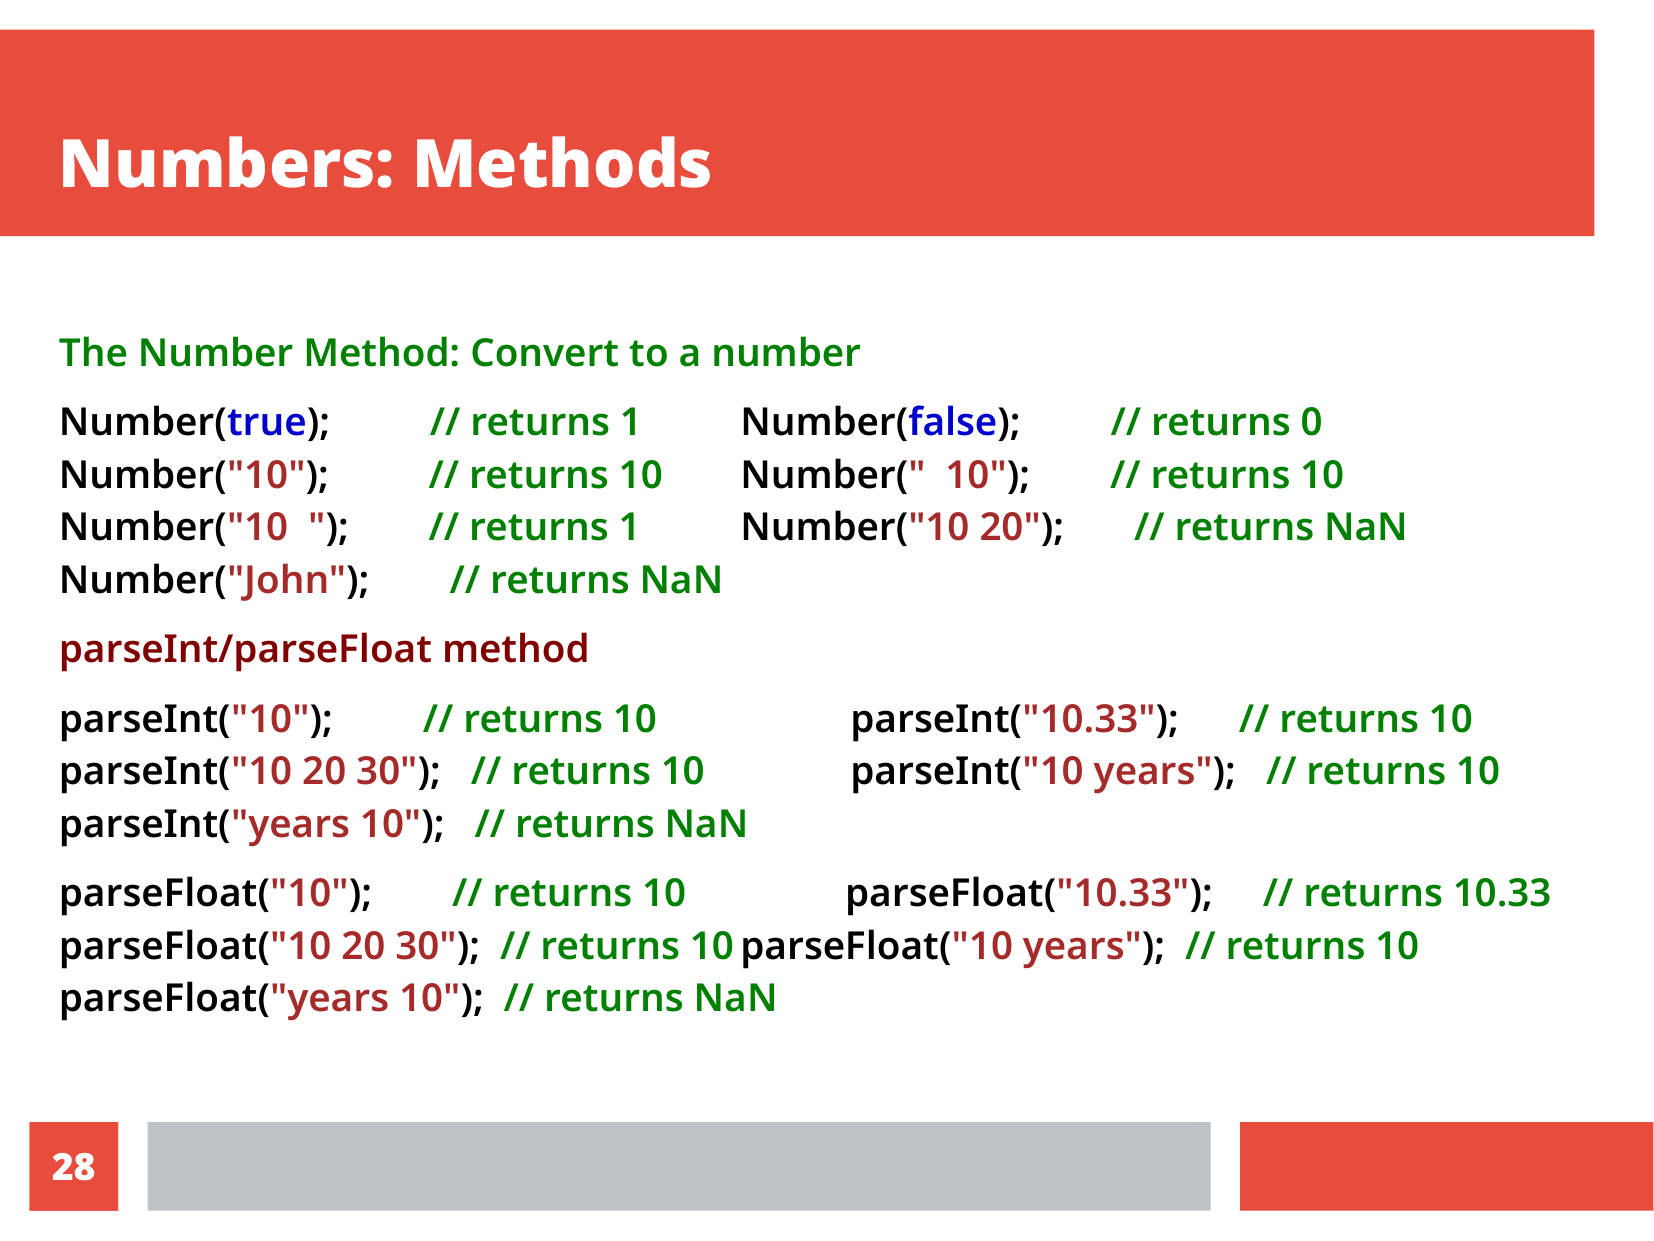

# Numbers: Methods
The Number Method: Convert to a number
Number(true);          // returns 1								Number(false);         // returns 0
Number("10");          // returns 10							Number("  10");        // returns 10
Number("10  ");        // returns 1				Number("10 20");       // returns NaN
Number("John");        // returns NaN
parseInt/parseFloat method
parseInt("10");         // returns 10				 parseInt("10.33");      // returns 10
parseInt("10 20 30");   // returns 10				 parseInt("10 years");   // returns 10
parseInt("years 10");   // returns NaN
parseFloat("10");        // returns 10			 	parseFloat("10.33");     // returns 10.33
parseFloat("10 20 30");  // returns 10		parseFloat("10 years");  // returns 10
parseFloat("years 10");  // returns NaN
28